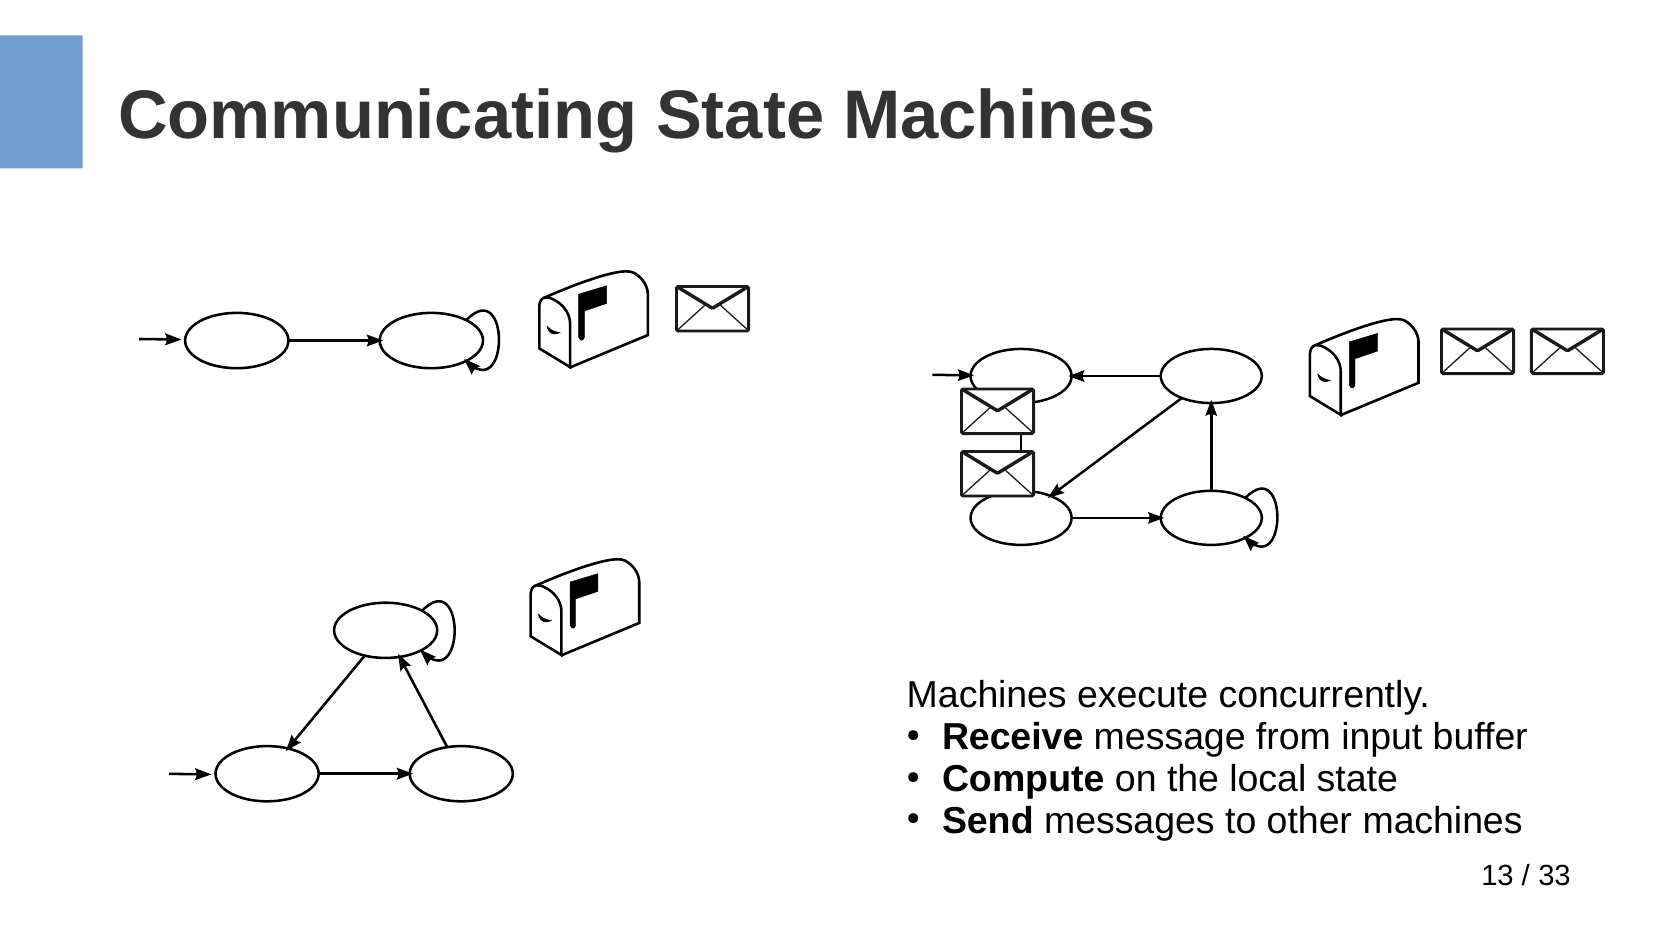

# Communicating State Machines
Machines execute concurrently.
Receive message from input buffer
Compute on the local state
Send messages to other machines
13